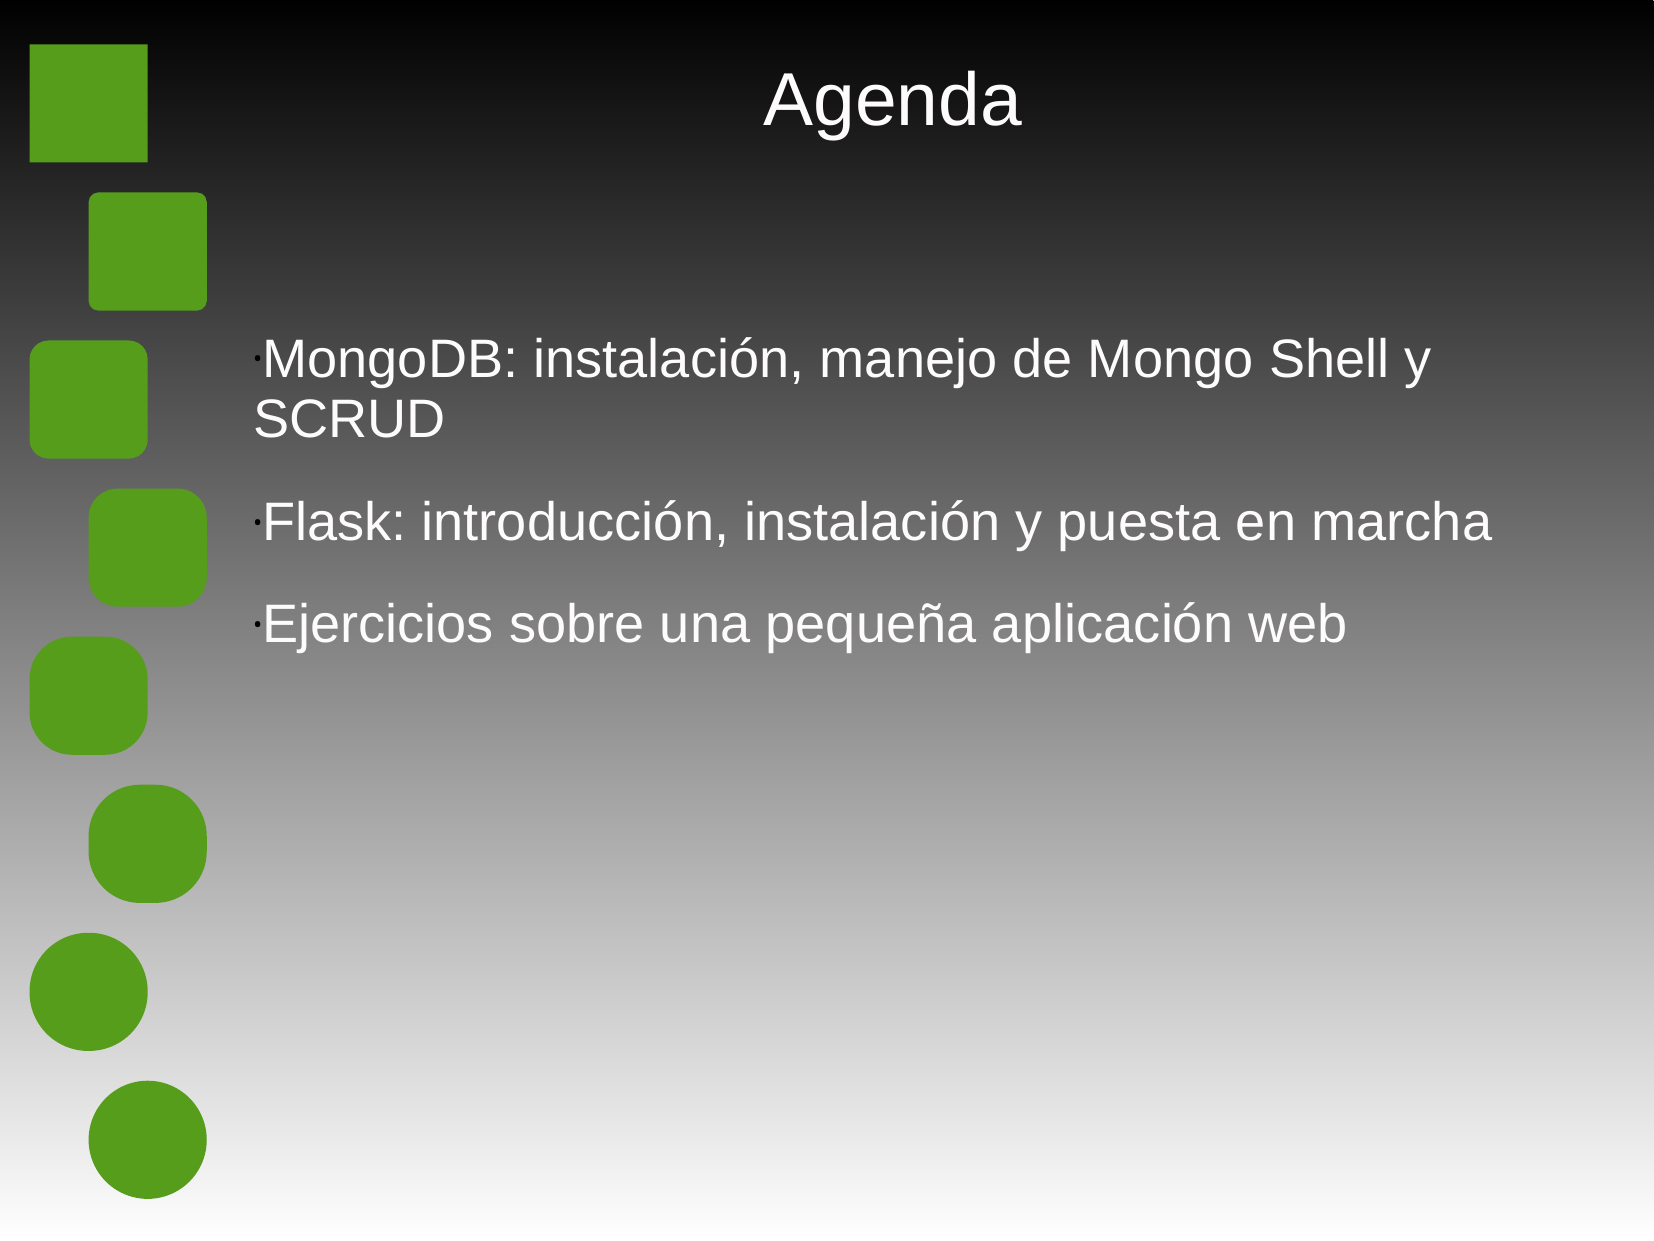

Agenda
MongoDB: instalación, manejo de Mongo Shell y SCRUD
Flask: introducción, instalación y puesta en marcha
Ejercicios sobre una pequeña aplicación web